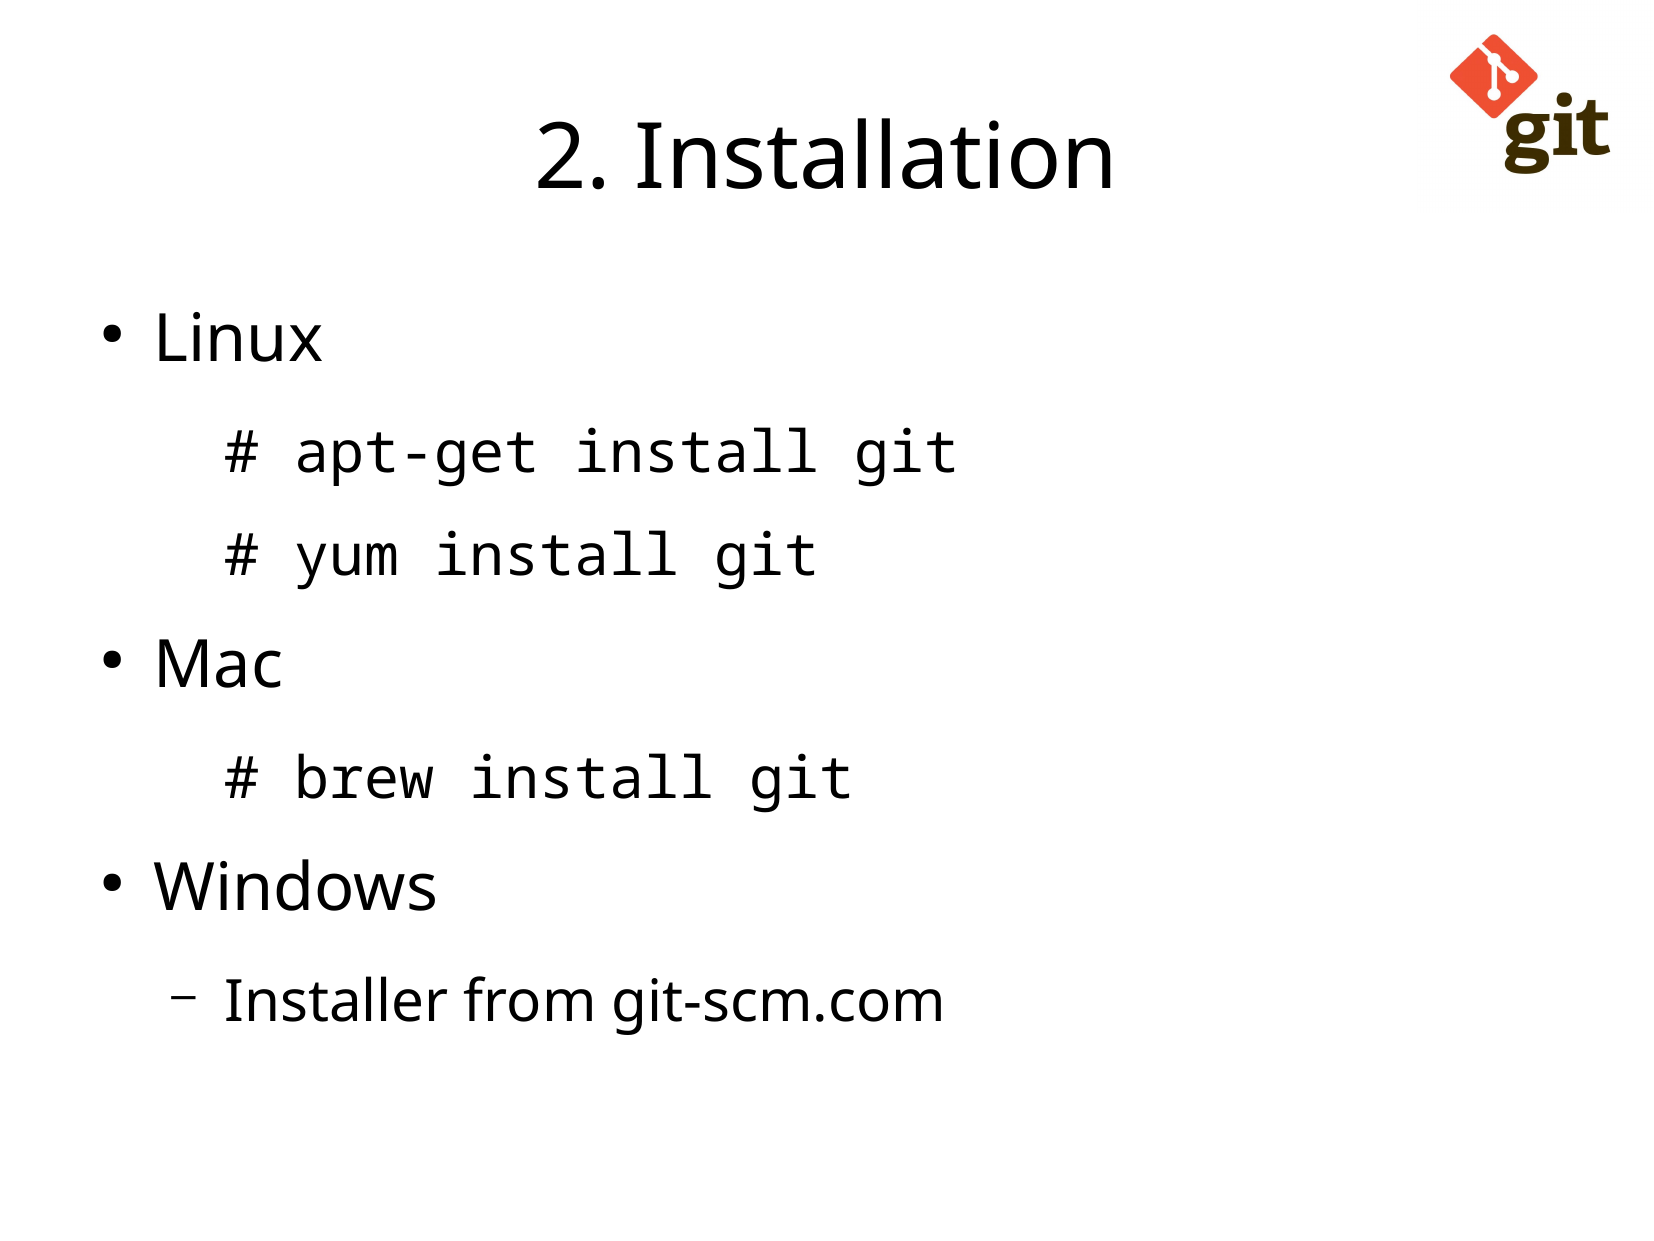

# 2. Installation
Linux
# apt-get install git
# yum install git
Mac
# brew install git
Windows
Installer from git-scm.com